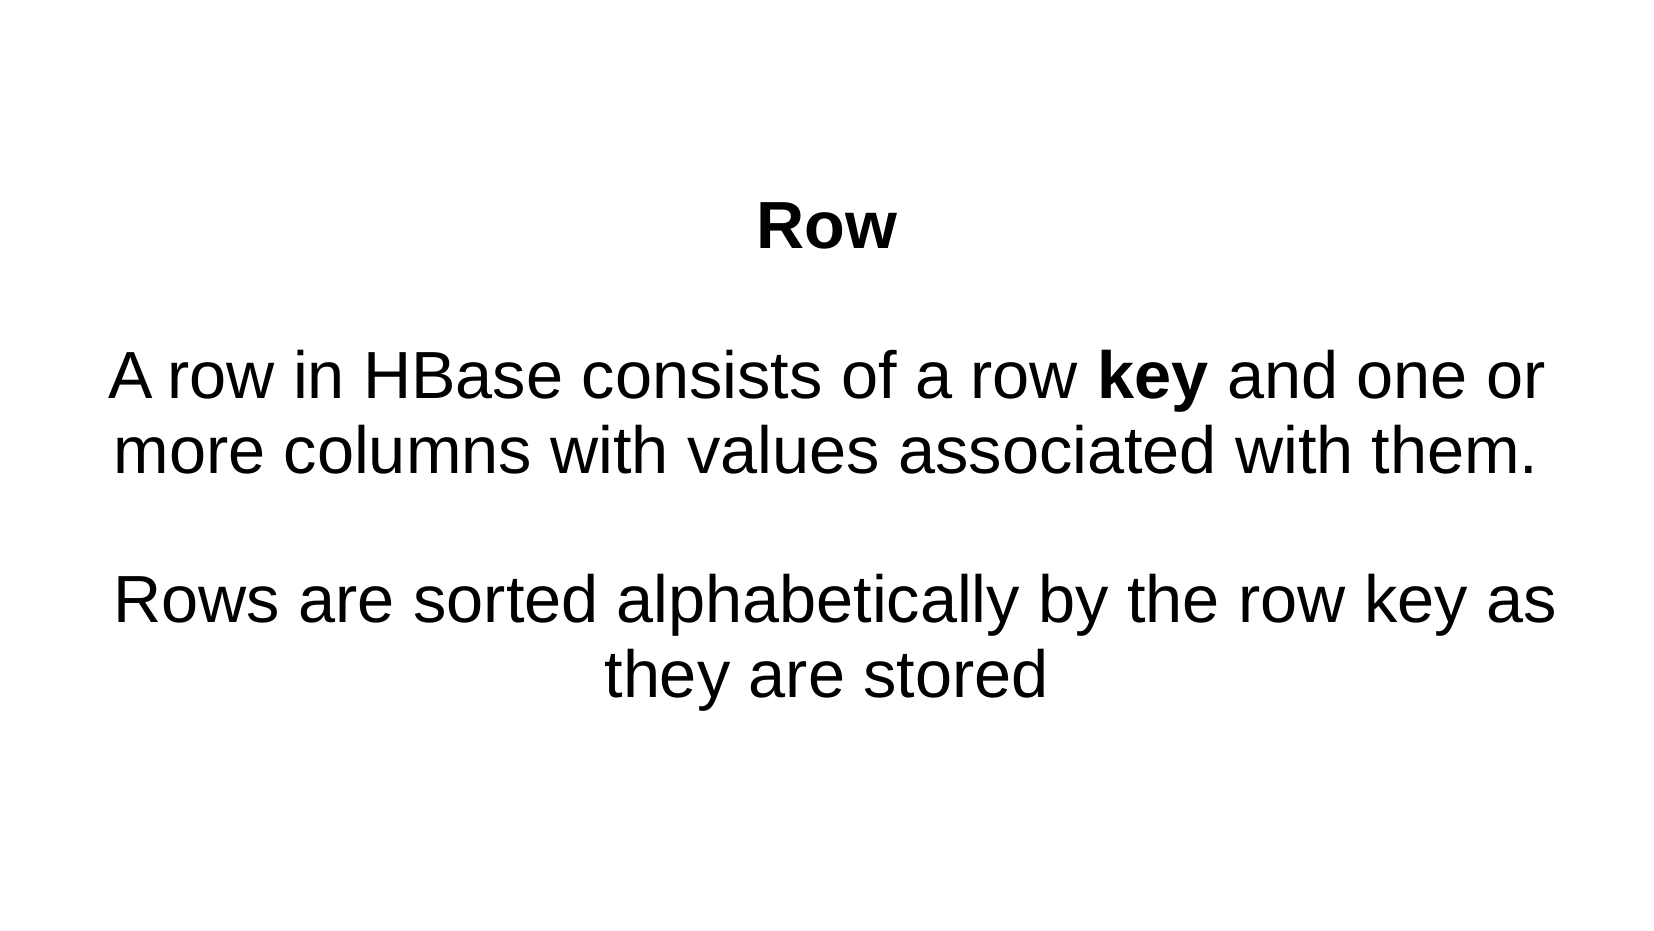

# Row
A row in HBase consists of a row key and one or more columns with values associated with them.
 Rows are sorted alphabetically by the row key as they are stored